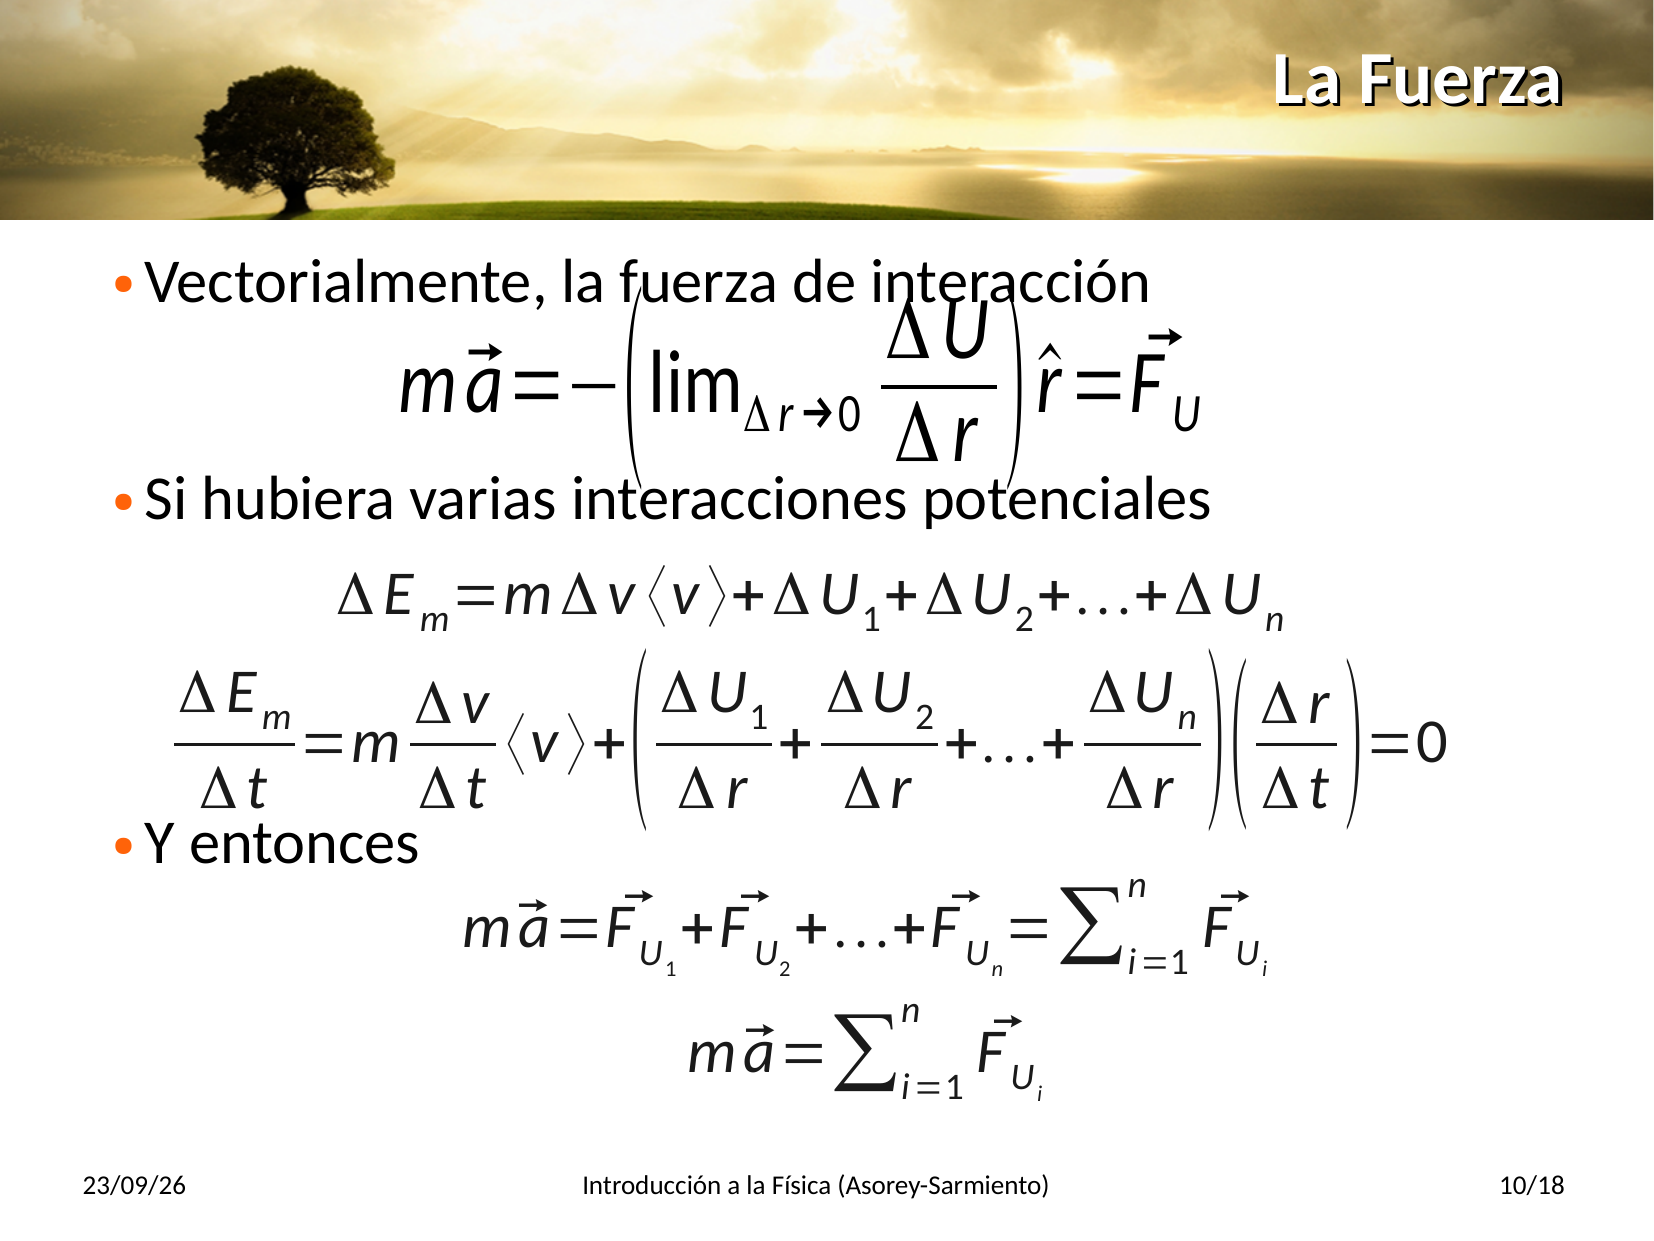

# La Fuerza
Vectorialmente, la fuerza de interacción
Si hubiera varias interacciones potenciales
Y entonces
Introducción a la Física (Asorey-Sarmiento)
10